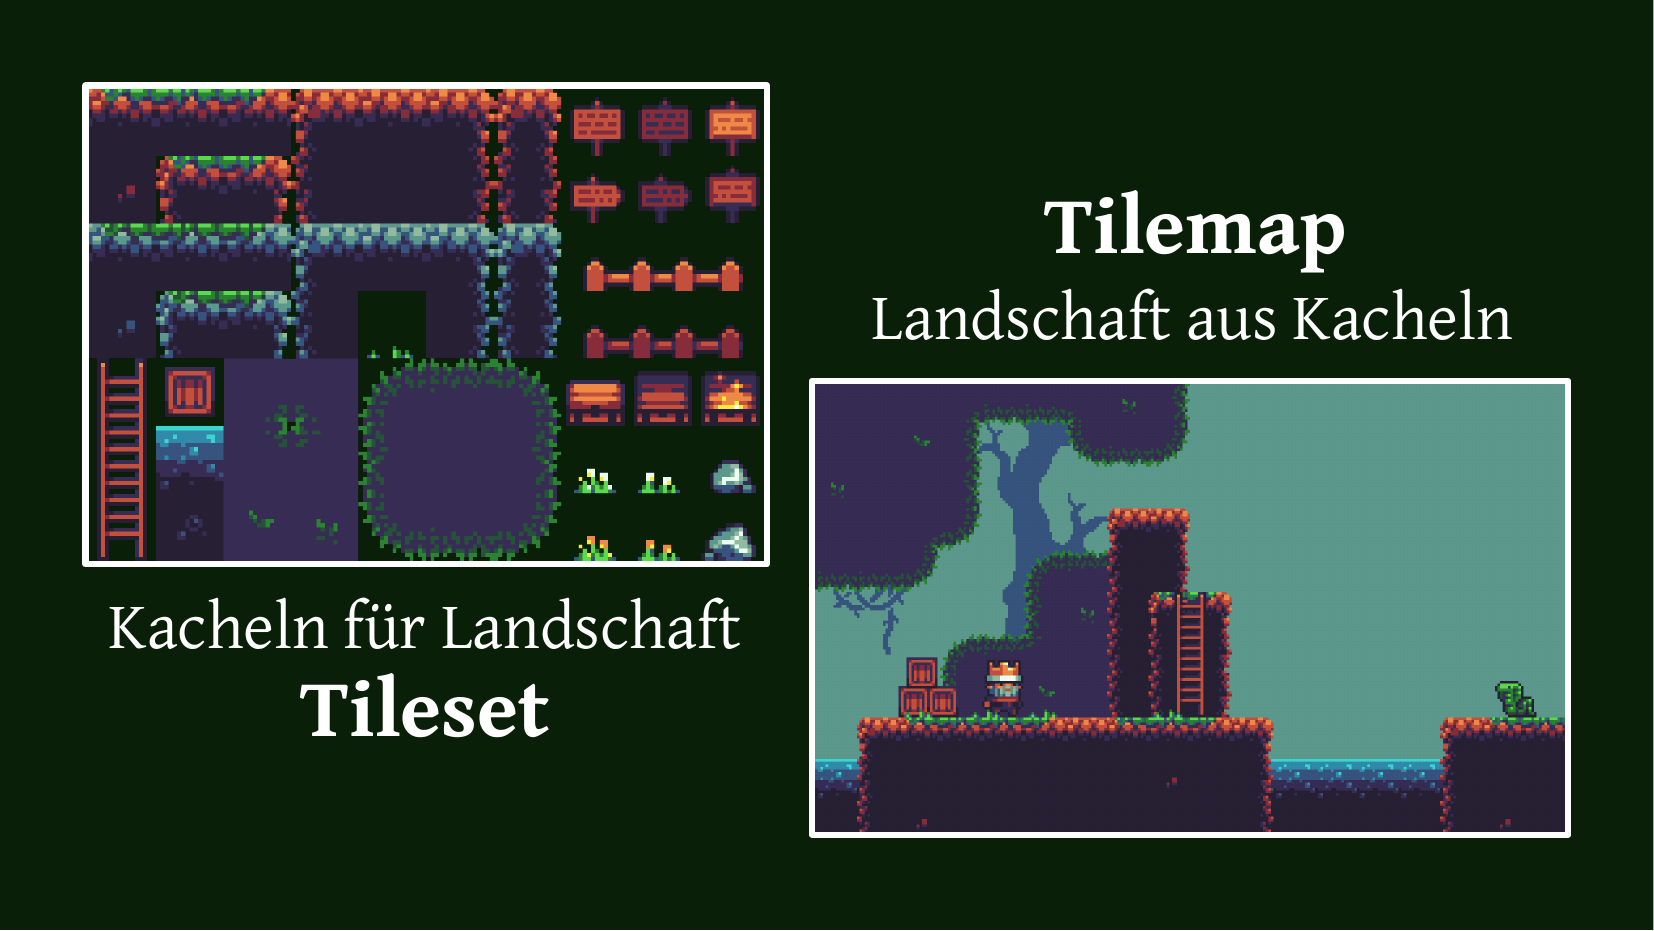

Tilemap
Landschaft aus Kacheln
Kacheln für Landschaft
# Tileset